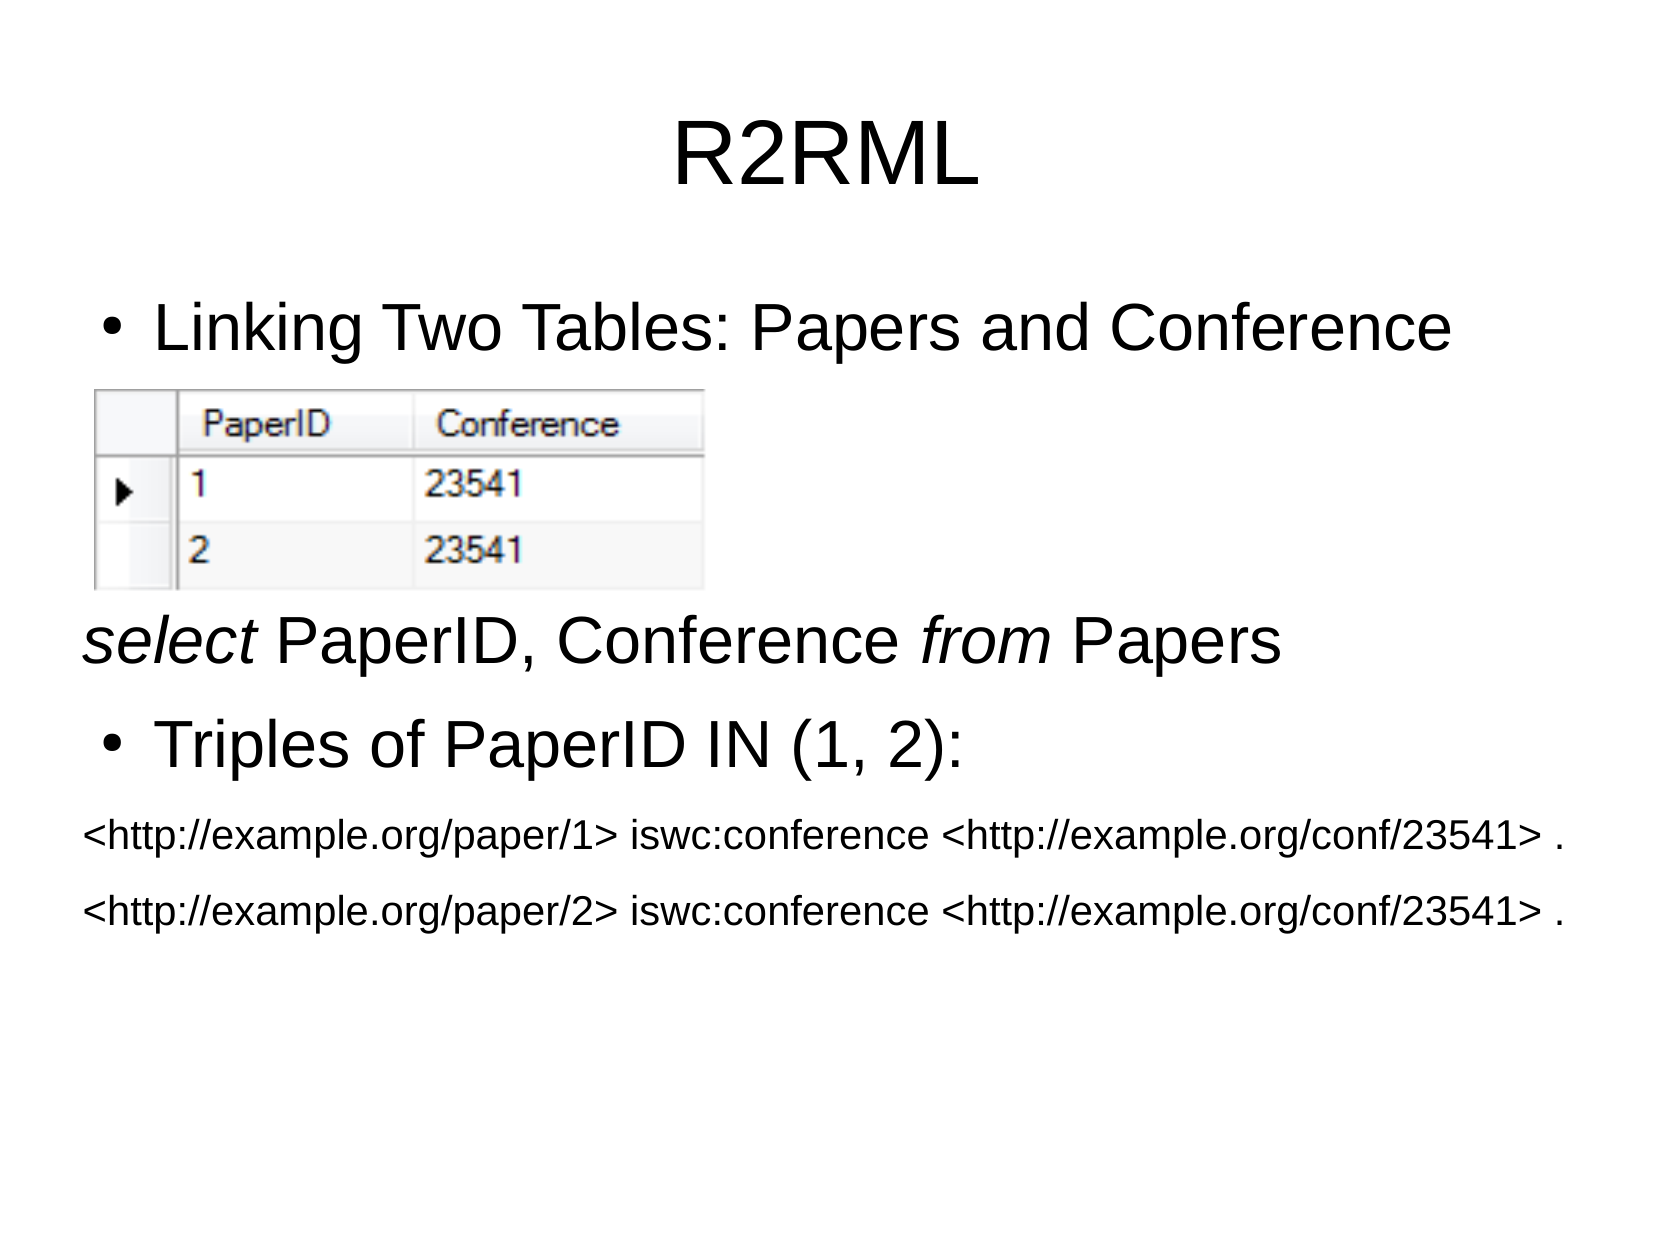

# R2RML
Linking Two Tables: Papers and Conference
select PaperID, Conference from Papers
Triples of PaperID IN (1, 2):
<http://example.org/paper/1> iswc:conference <http://example.org/conf/23541> .
<http://example.org/paper/2> iswc:conference <http://example.org/conf/23541> .